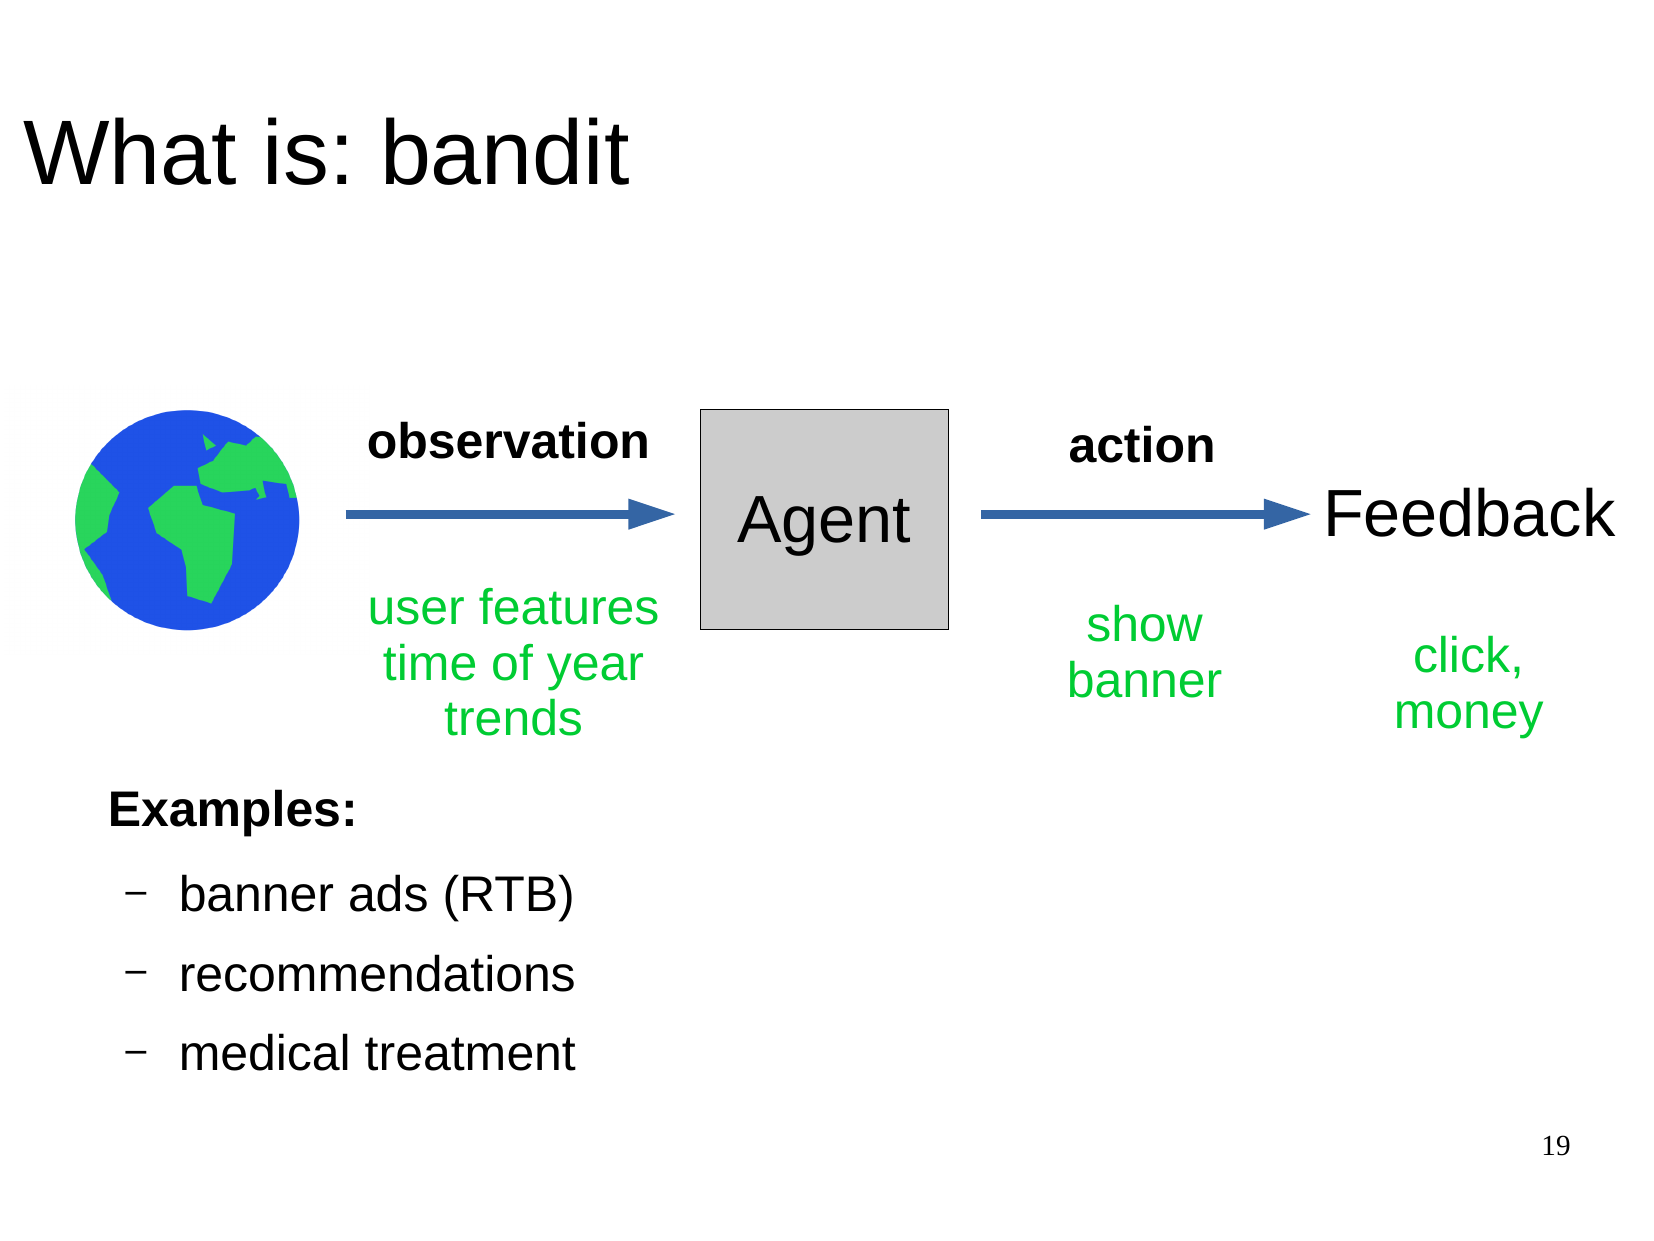

# What is: bandit
observation
Agent
action
Feedback
user features
time of year
trends
show
banner
click,
money
Examples:
banner ads (RTB)
recommendations
medical treatment
19